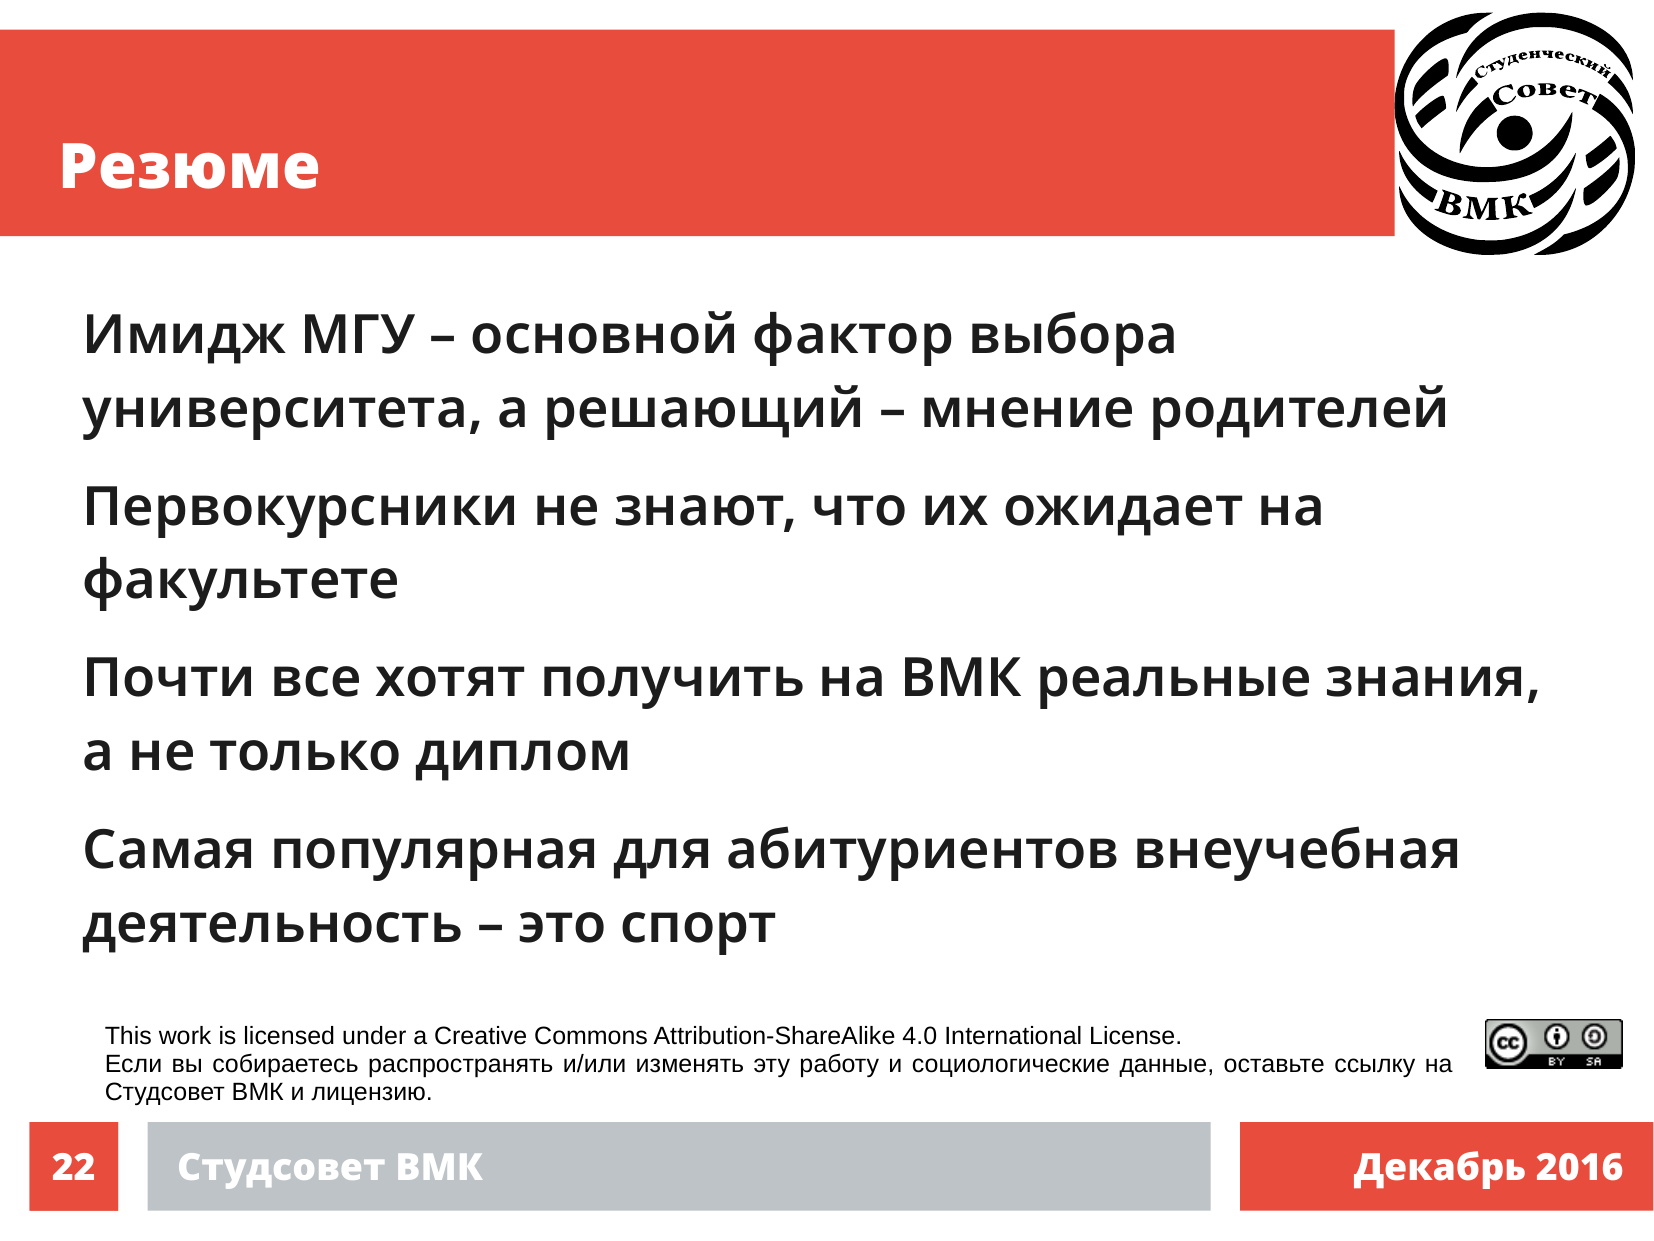

# Резюме
Имидж МГУ – основной фактор выбора университета, а решающий – мнение родителей
Первокурсники не знают, что их ожидает на факультете
Почти все хотят получить на ВМК реальные знания, а не только диплом
Самая популярная для абитуриентов внеучебная деятельность – это спорт
This work is licensed under a Creative Commons Attribution-ShareAlike 4.0 International License.
Если вы собираетесь распространять и/или изменять эту работу и социологические данные, оставьте ссылку на Студсовет ВМК и лицензию.
22
Студсовет ВМК
Декабрь 2016